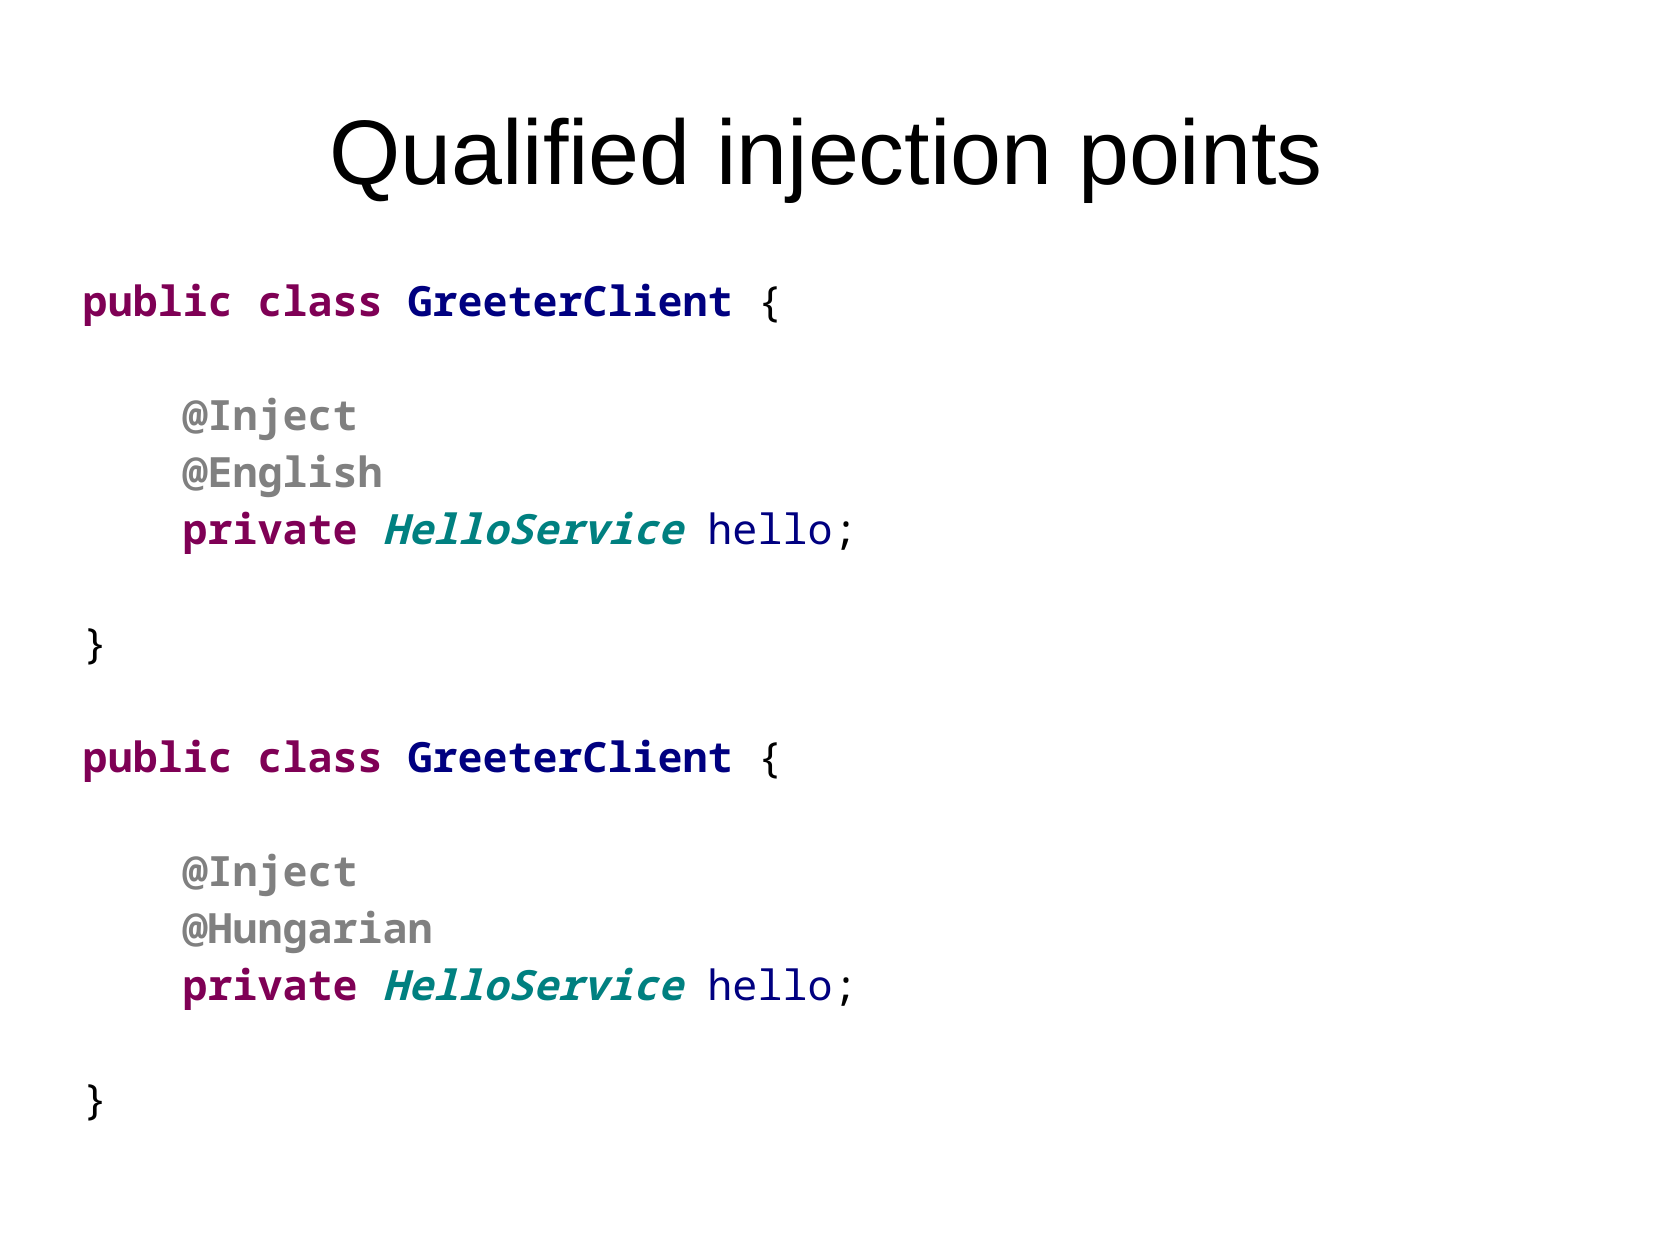

# Qualified injection points
public class GreeterClient {
 @Inject
 @English
 private HelloService hello;
}
public class GreeterClient {
 @Inject
 @Hungarian
 private HelloService hello;
}